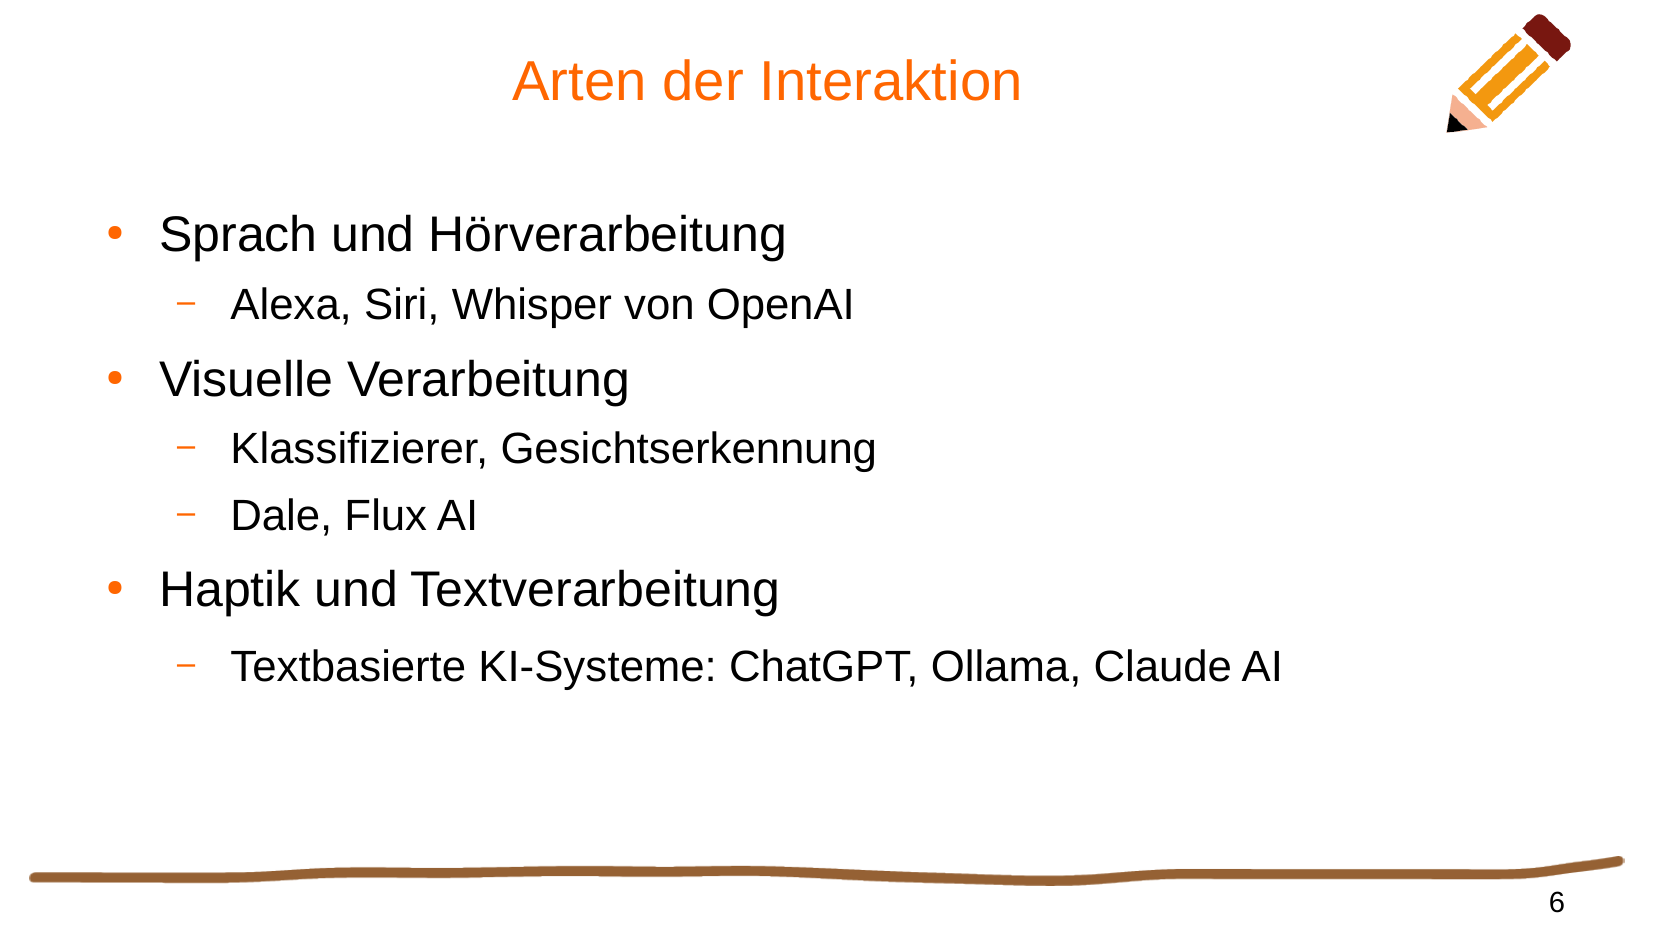

# Arten der Interaktion
Sprach und Hörverarbeitung
Alexa, Siri, Whisper von OpenAI
Visuelle Verarbeitung
Klassifizierer, Gesichtserkennung
Dale, Flux AI
Haptik und Textverarbeitung
Textbasierte KI-Systeme: ChatGPT, Ollama, Claude AI
6